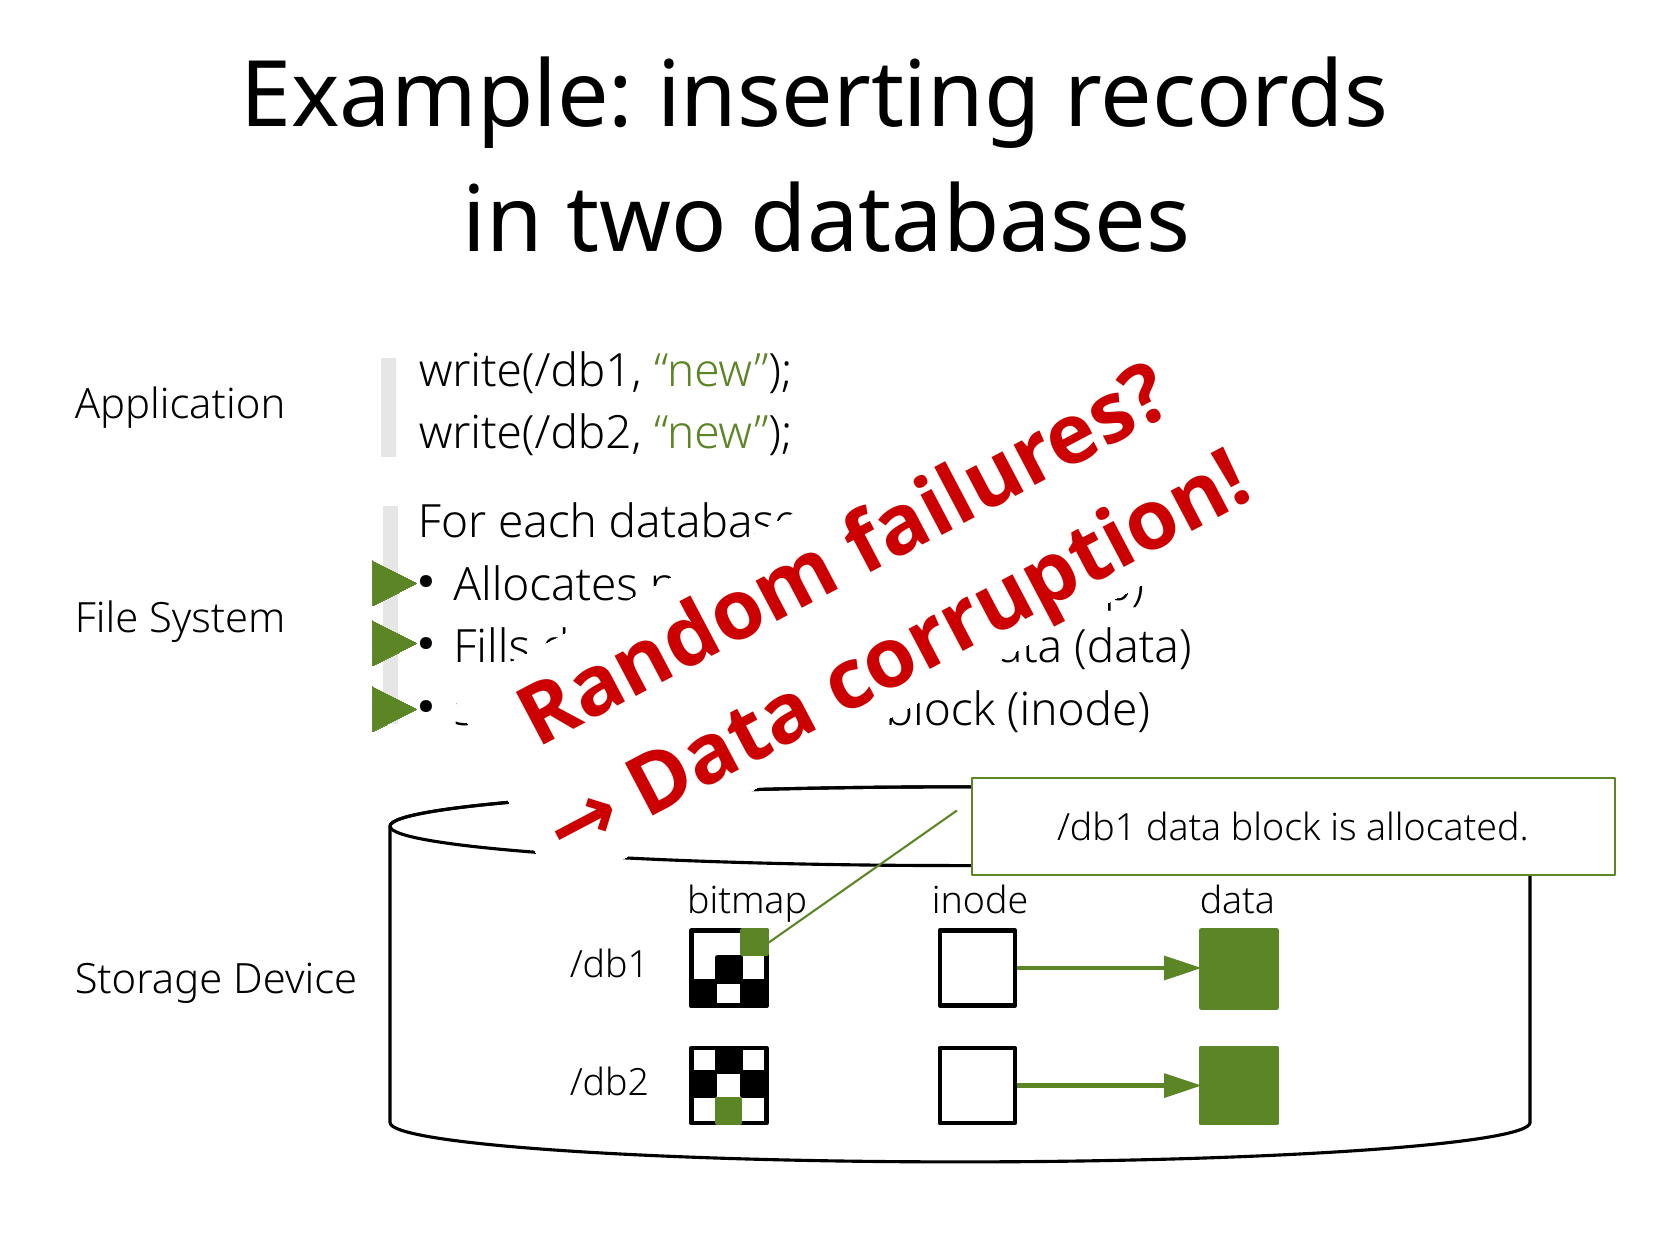

# Example: inserting records in two databases
write(/db1, “new”);
write(/db2, “new”);
Application
For each database
Allocates new data block (bitmap)
Fills data block with user data (data)
Sets location of data block (inode)
File System
Random failures?
→ Data corruption!
/db1 data block is allocated.
bitmap
inode
data
/db1
Storage Device
/db2